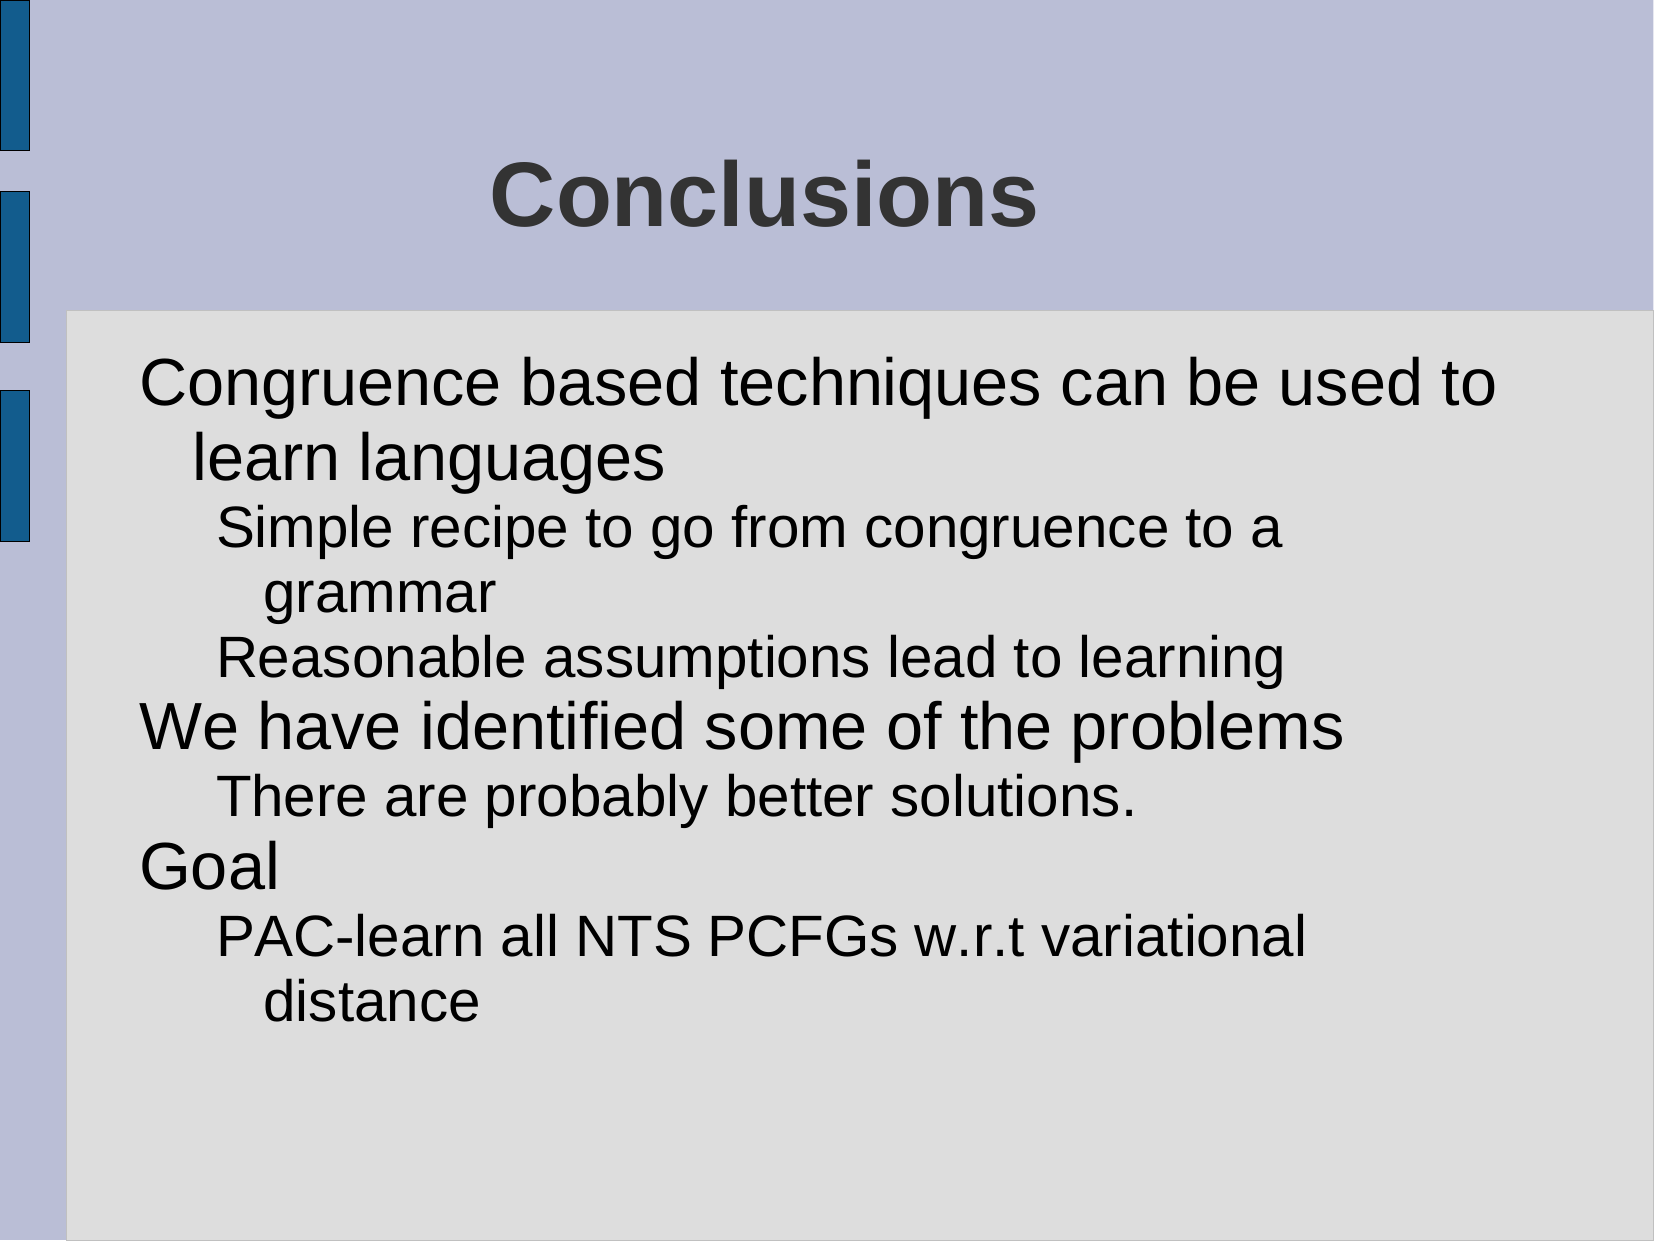

# Conclusions
Congruence based techniques can be used to learn languages
Simple recipe to go from congruence to a grammar
Reasonable assumptions lead to learning
We have identified some of the problems
There are probably better solutions.
Goal
PAC-learn all NTS PCFGs w.r.t variational distance